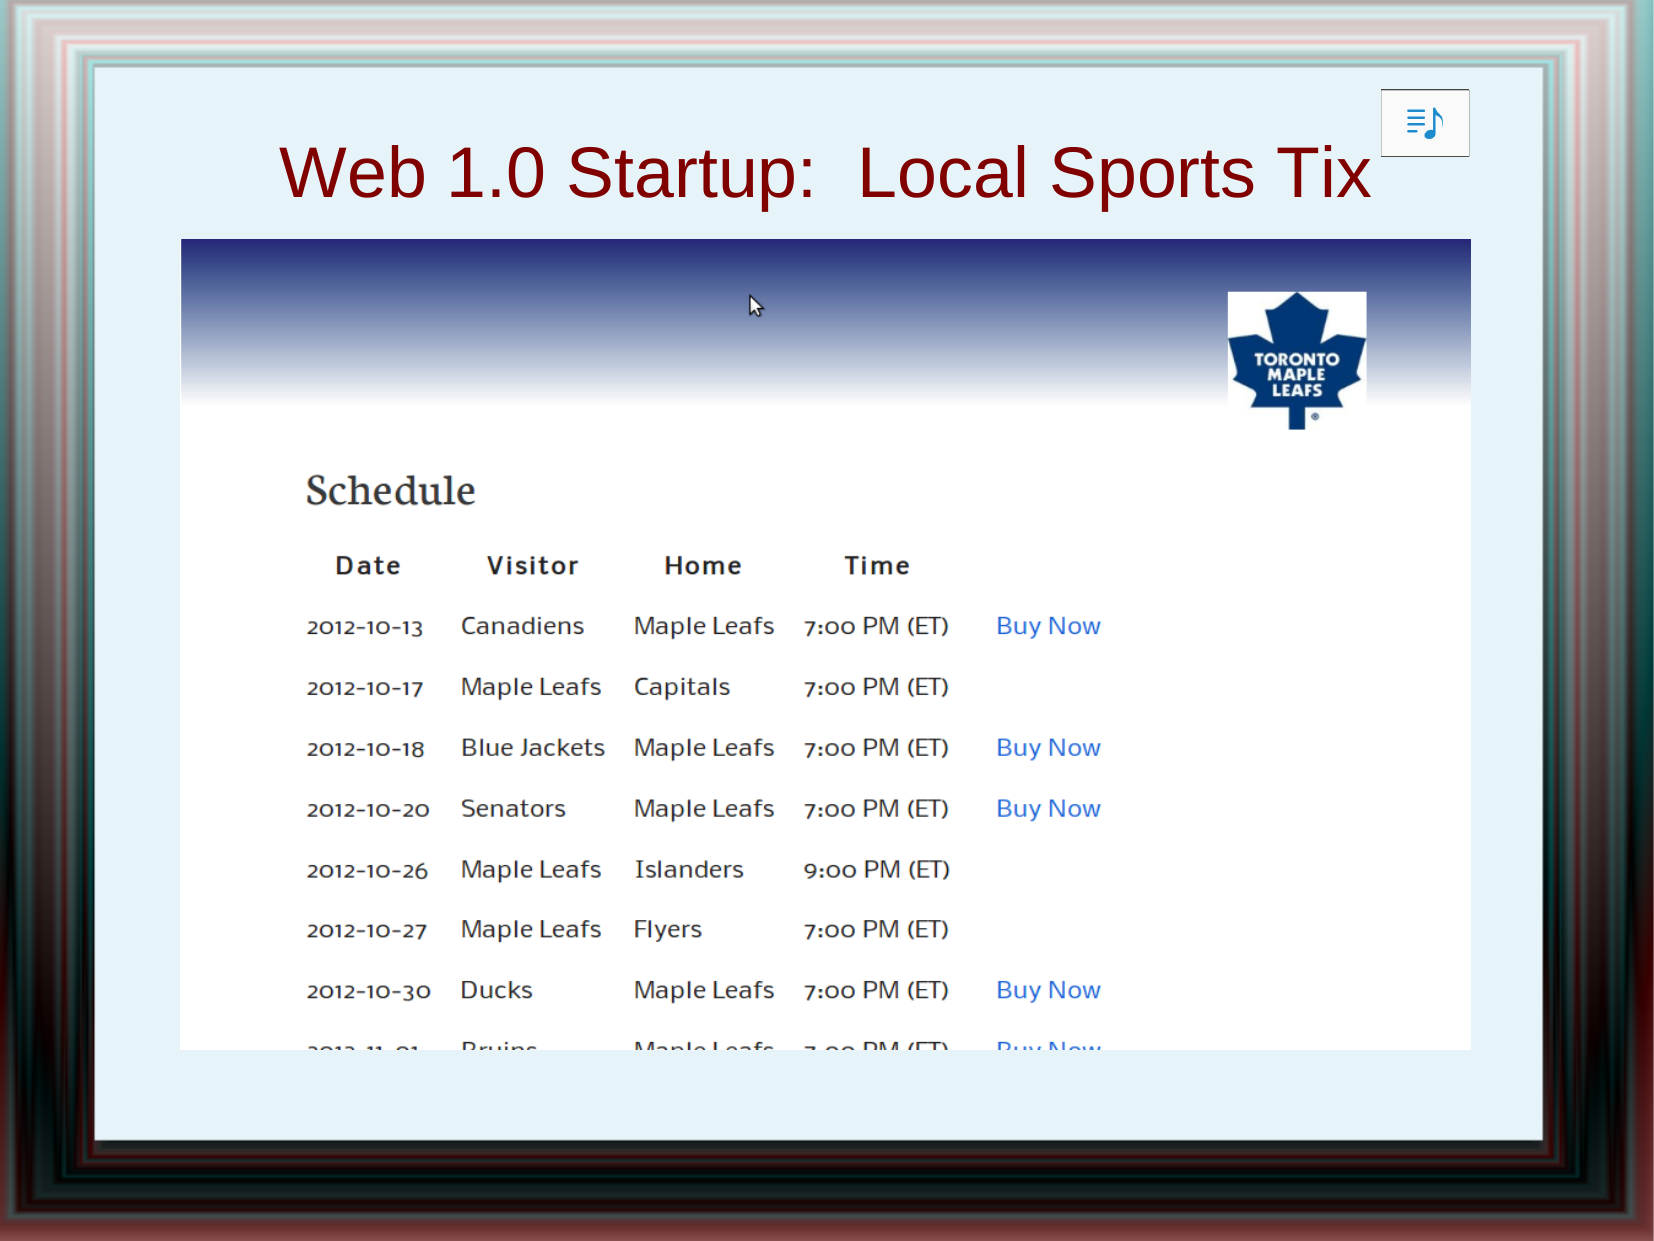

# Web 1.0 Startup: Local Sports Tix